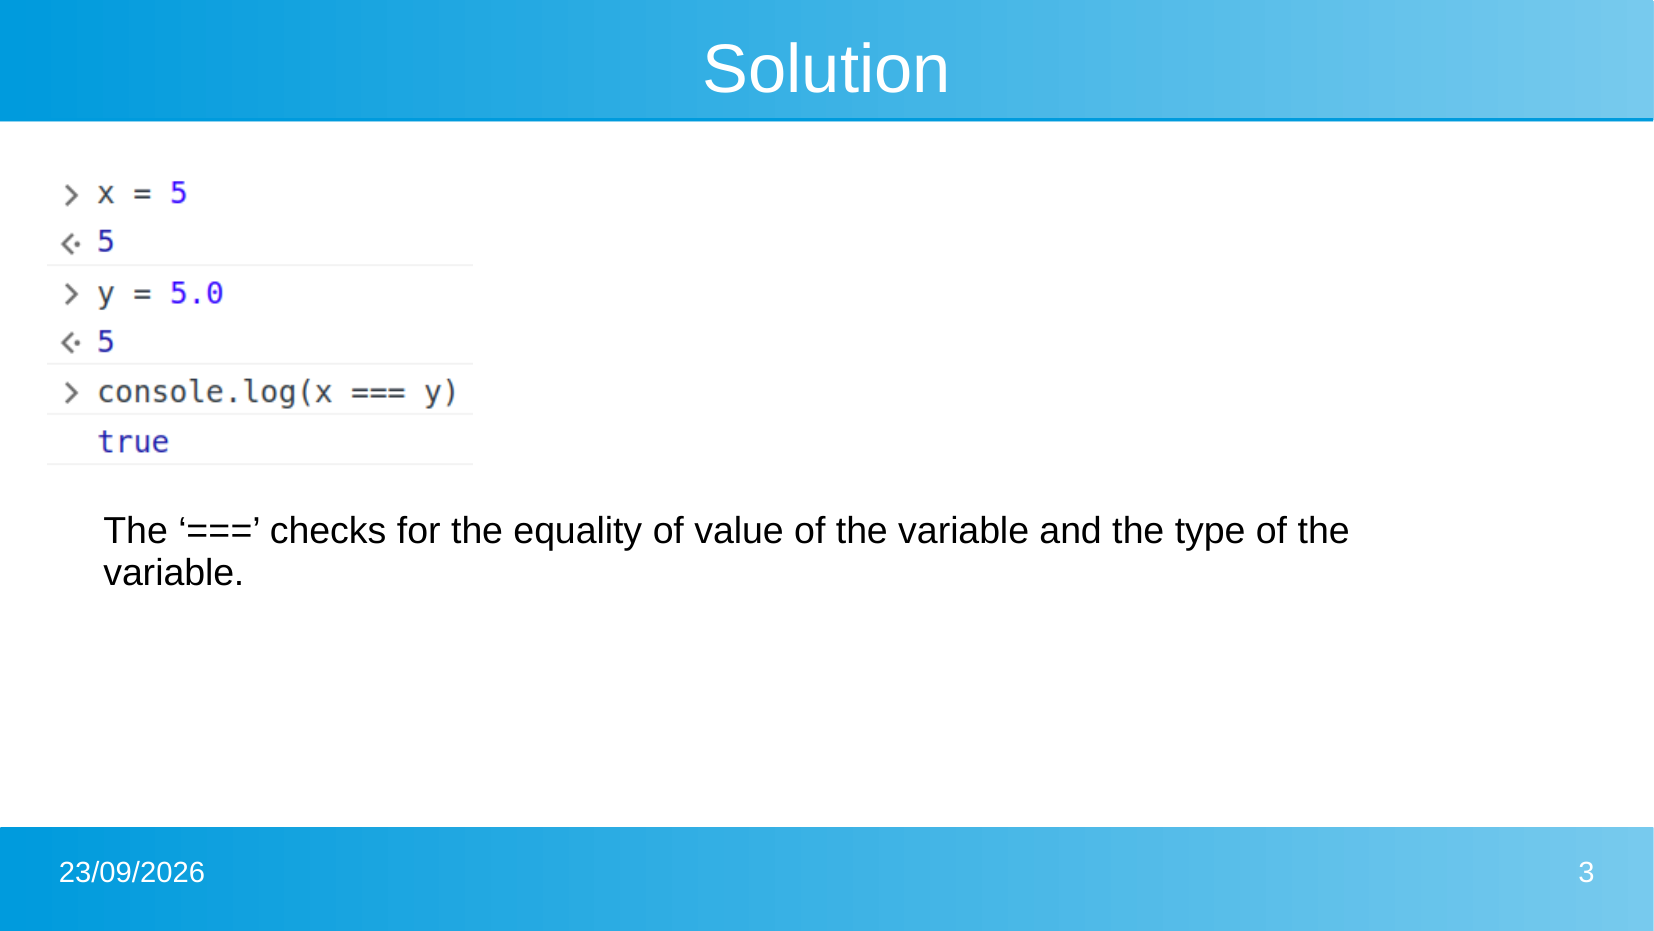

# Solution
The ‘===’ checks for the equality of value of the variable and the type of the variable.
3